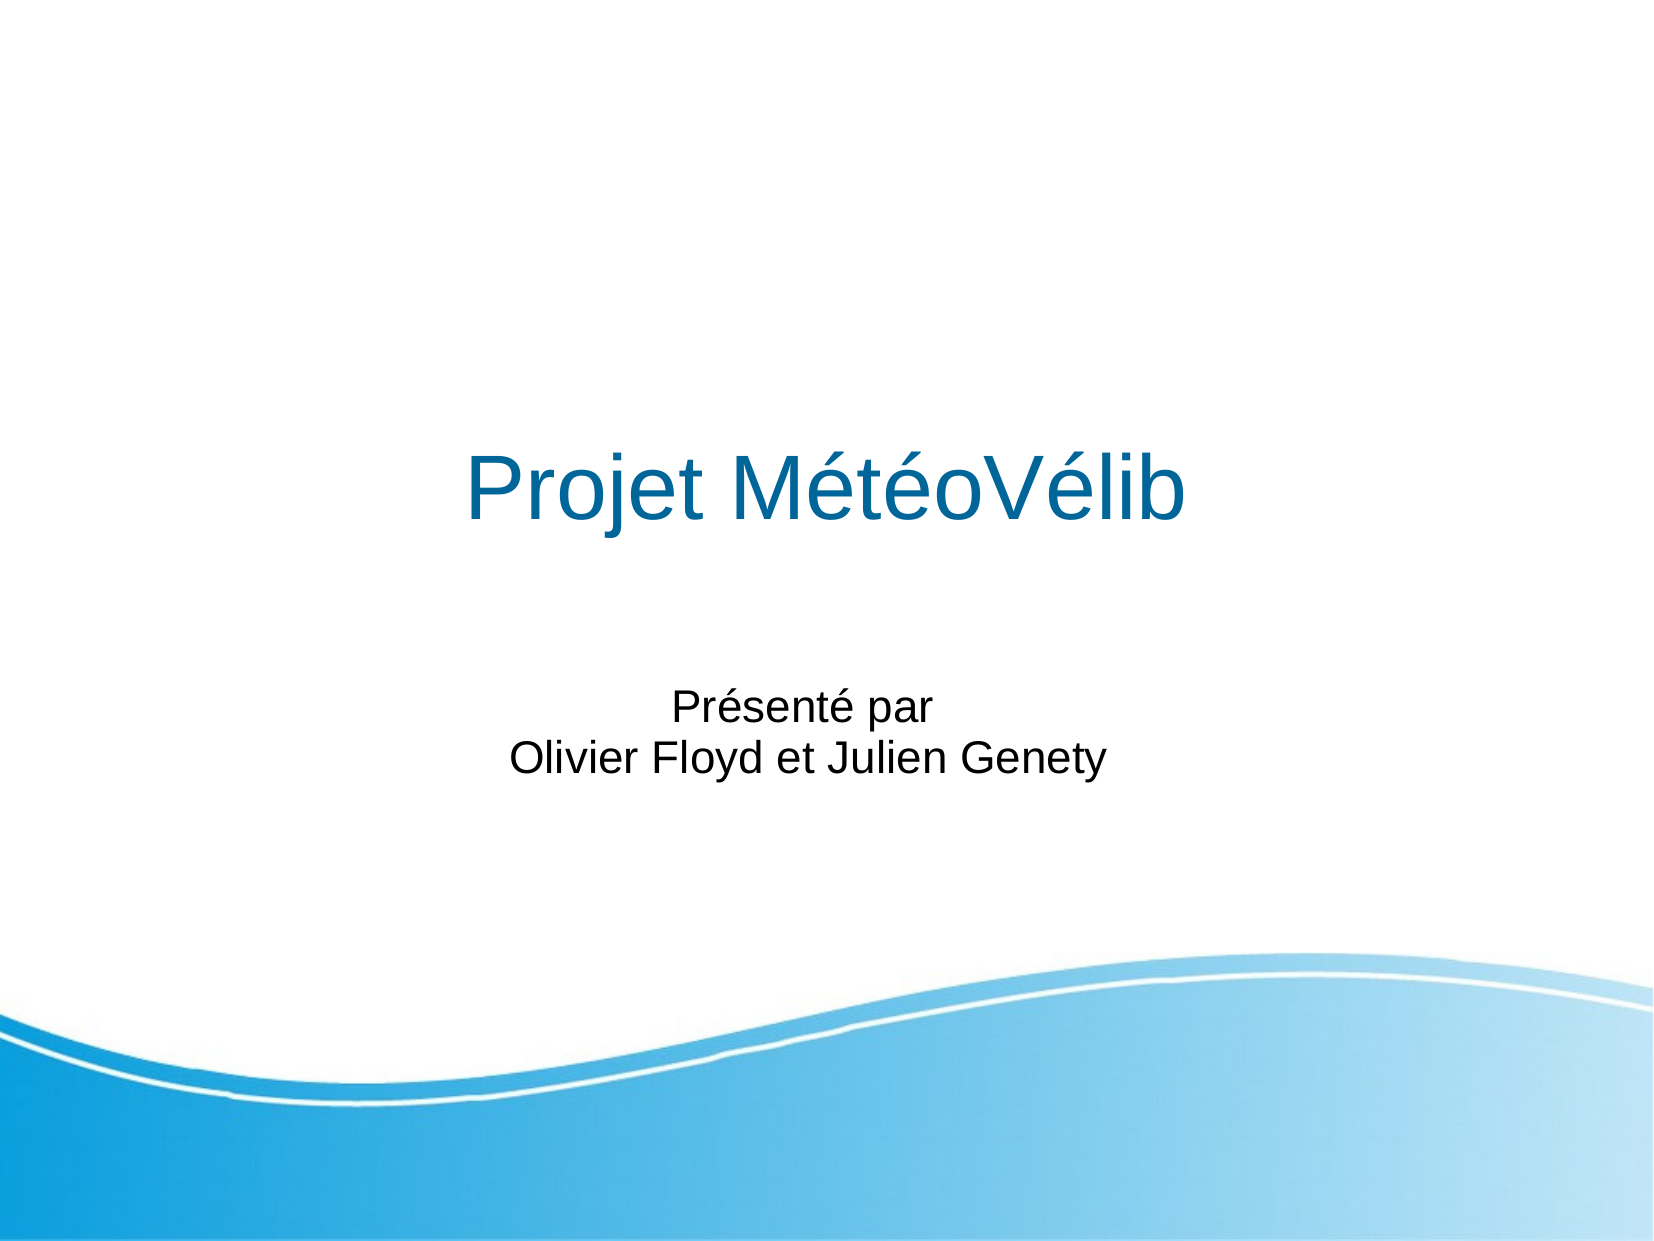

# Projet MétéoVélib
Présenté par
Olivier Floyd et Julien Genety